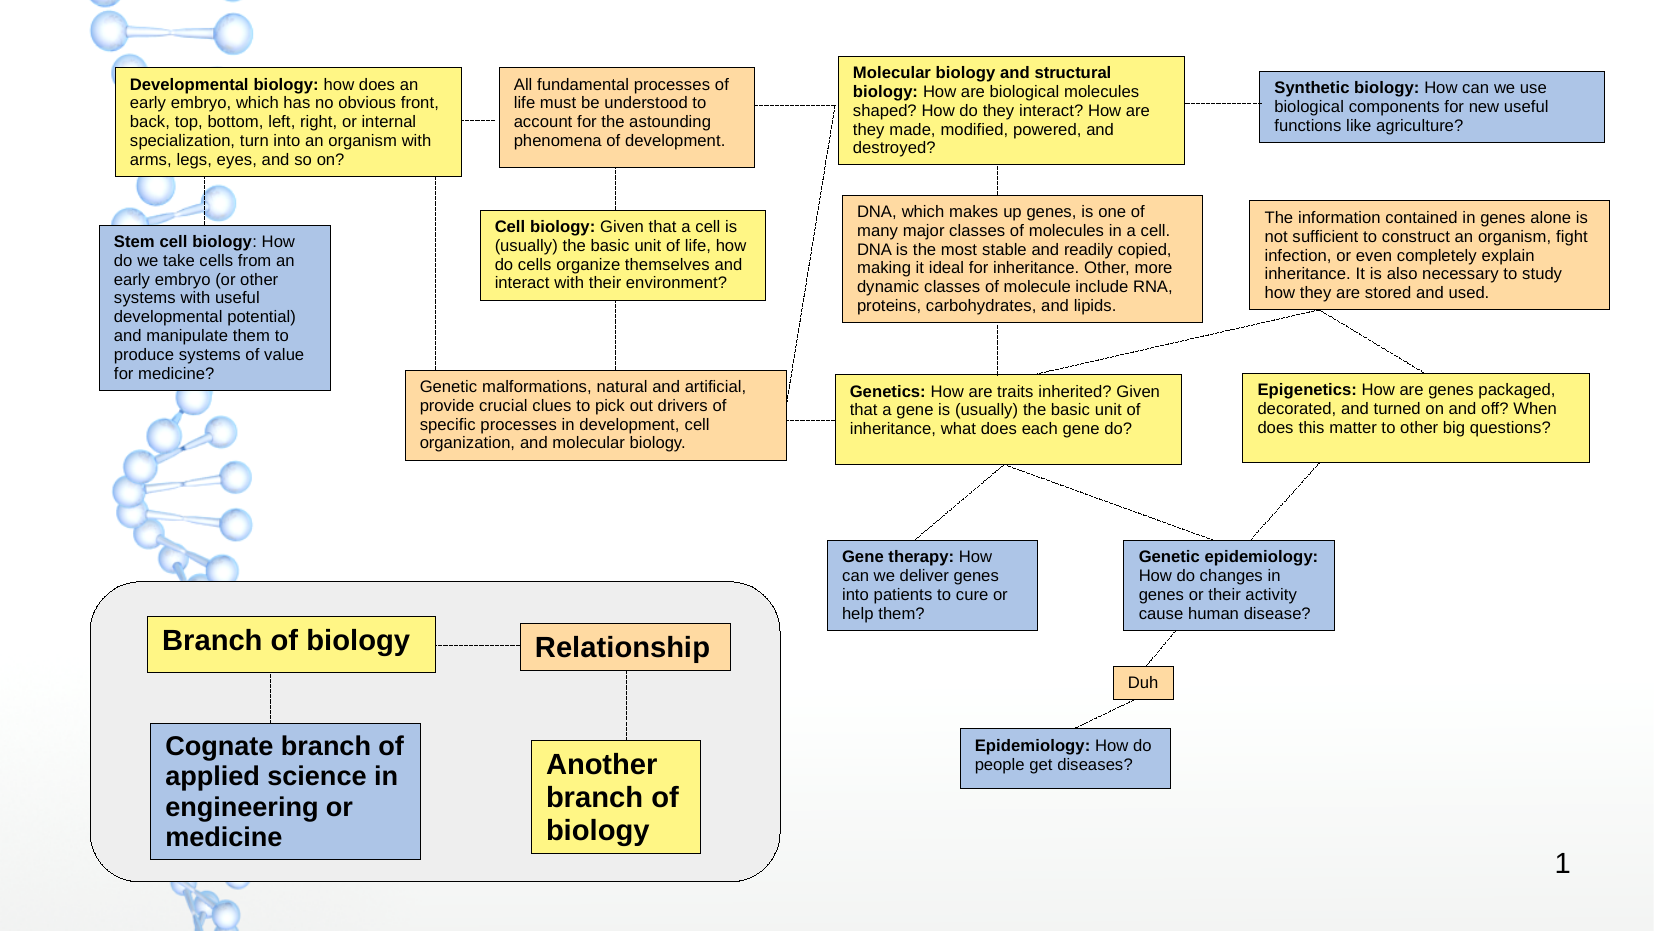

Molecular biology and structural biology: How are biological molecules shaped? How do they interact? How are they made, modified, powered, and destroyed?
Developmental biology: how does an early embryo, which has no obvious front, back, top, bottom, left, right, or internal specialization, turn into an organism with arms, legs, eyes, and so on?
All fundamental processes of life must be understood to account for the astounding phenomena of development.
Synthetic biology: How can we use biological components for new useful functions like agriculture?
DNA, which makes up genes, is one of many major classes of molecules in a cell. DNA is the most stable and readily copied, making it ideal for inheritance. Other, more dynamic classes of molecule include RNA, proteins, carbohydrates, and lipids.
The information contained in genes alone is not sufficient to construct an organism, fight infection, or even completely explain inheritance. It is also necessary to study how they are stored and used.
Cell biology: Given that a cell is (usually) the basic unit of life, how do cells organize themselves and interact with their environment?
Stem cell biology: How do we take cells from an early embryo (or other systems with useful developmental potential) and manipulate them to produce systems of value for medicine?
Genetic malformations, natural and artificial, provide crucial clues to pick out drivers of specific processes in development, cell organization, and molecular biology.
Epigenetics: How are genes packaged, decorated, and turned on and off? When does this matter to other big questions?
Genetics: How are traits inherited? Given that a gene is (usually) the basic unit of inheritance, what does each gene do?
Gene therapy: How can we deliver genes into patients to cure or help them?
Genetic epidemiology: How do changes in genes or their activity cause human disease?
Branch of biology
Relationship
Duh
Cognate branch of applied science in engineering or medicine
Epidemiology: How do people get diseases?
Another branch of biology
1